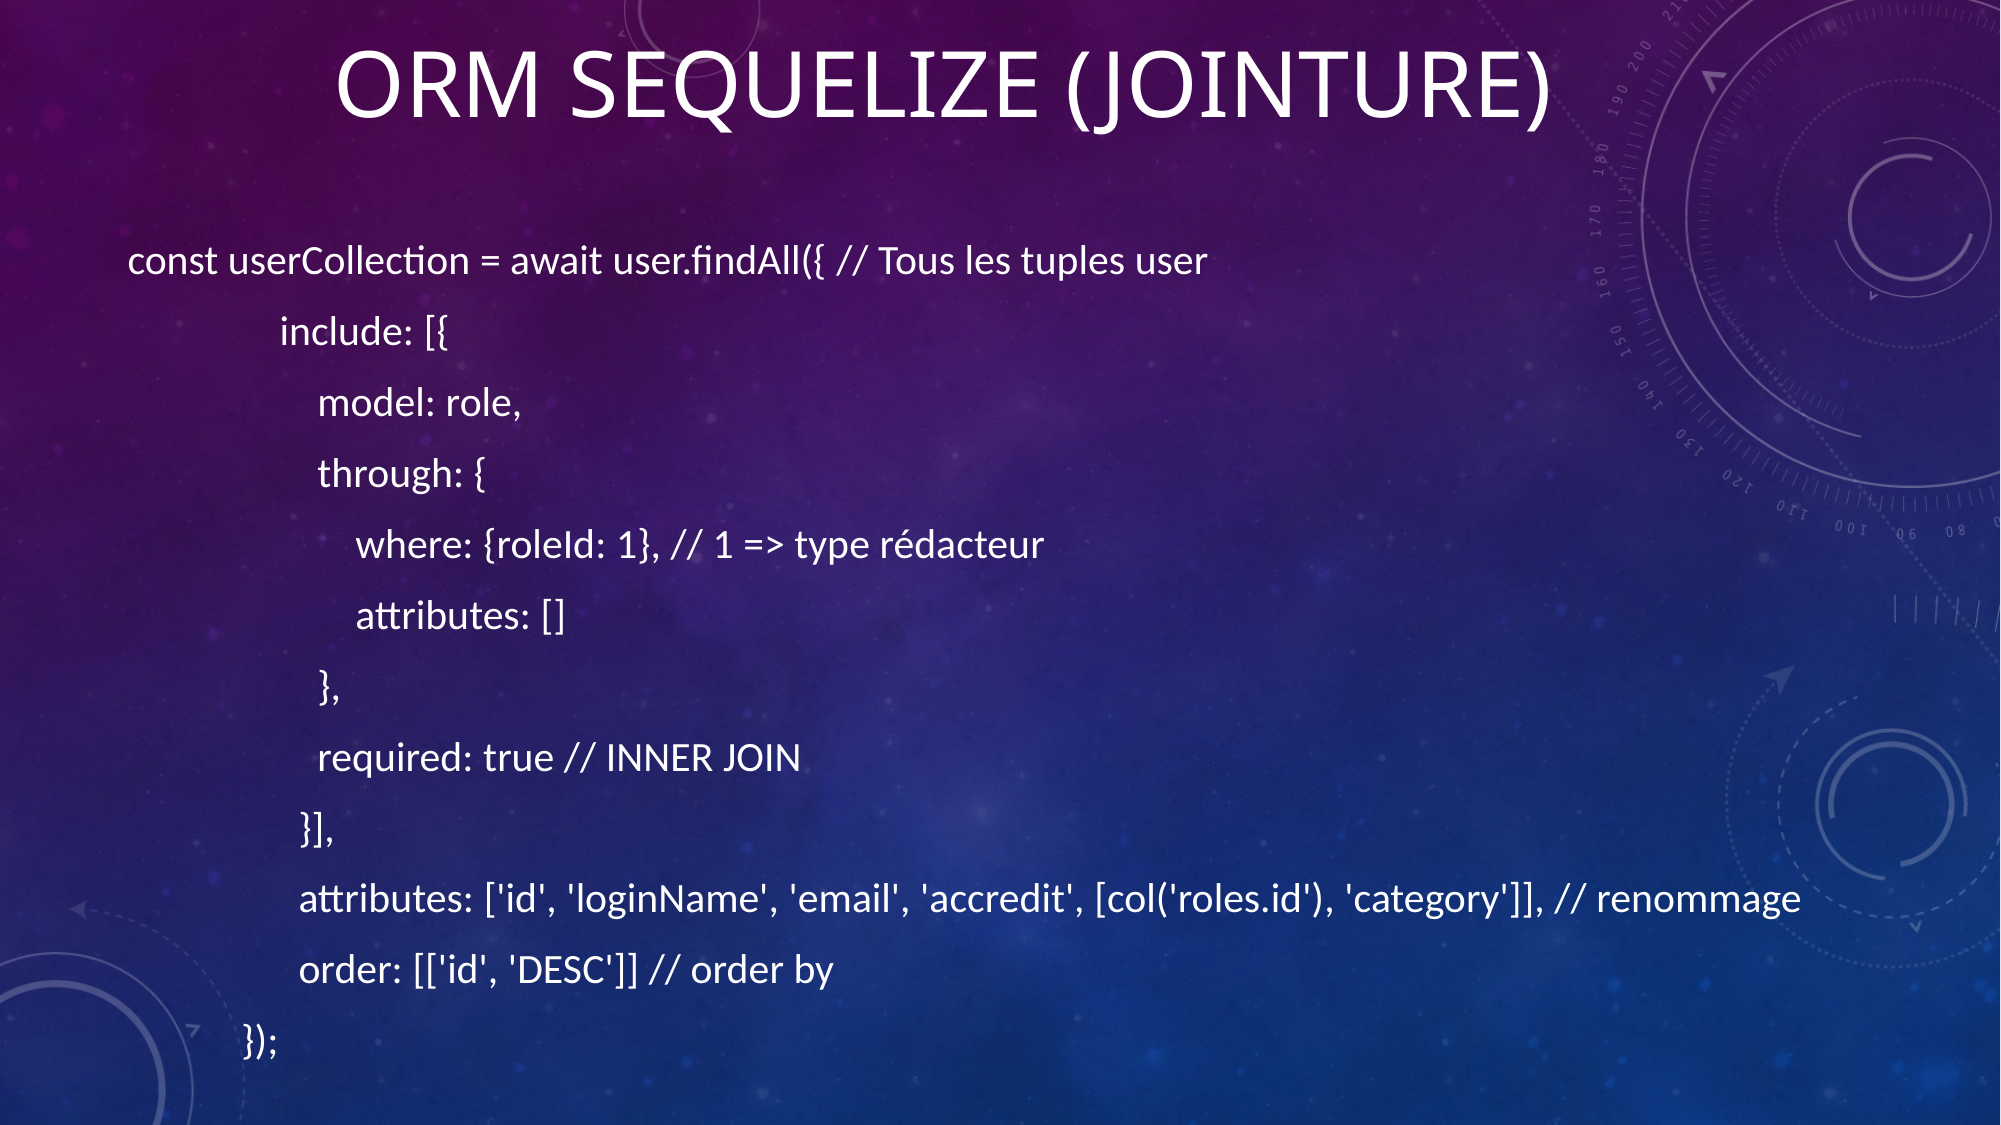

# ORM sequelize (jointure)
const userCollection = await user.findAll({ // Tous les tuples user
 include: [{
 model: role,
 through: {
 where: {roleId: 1}, // 1 => type rédacteur
 attributes: []
 },
 required: true // INNER JOIN
 }],
 attributes: ['id', 'loginName', 'email', 'accredit', [col('roles.id'), 'category']], // renommage
 order: [['id', 'DESC']] // order by
 });